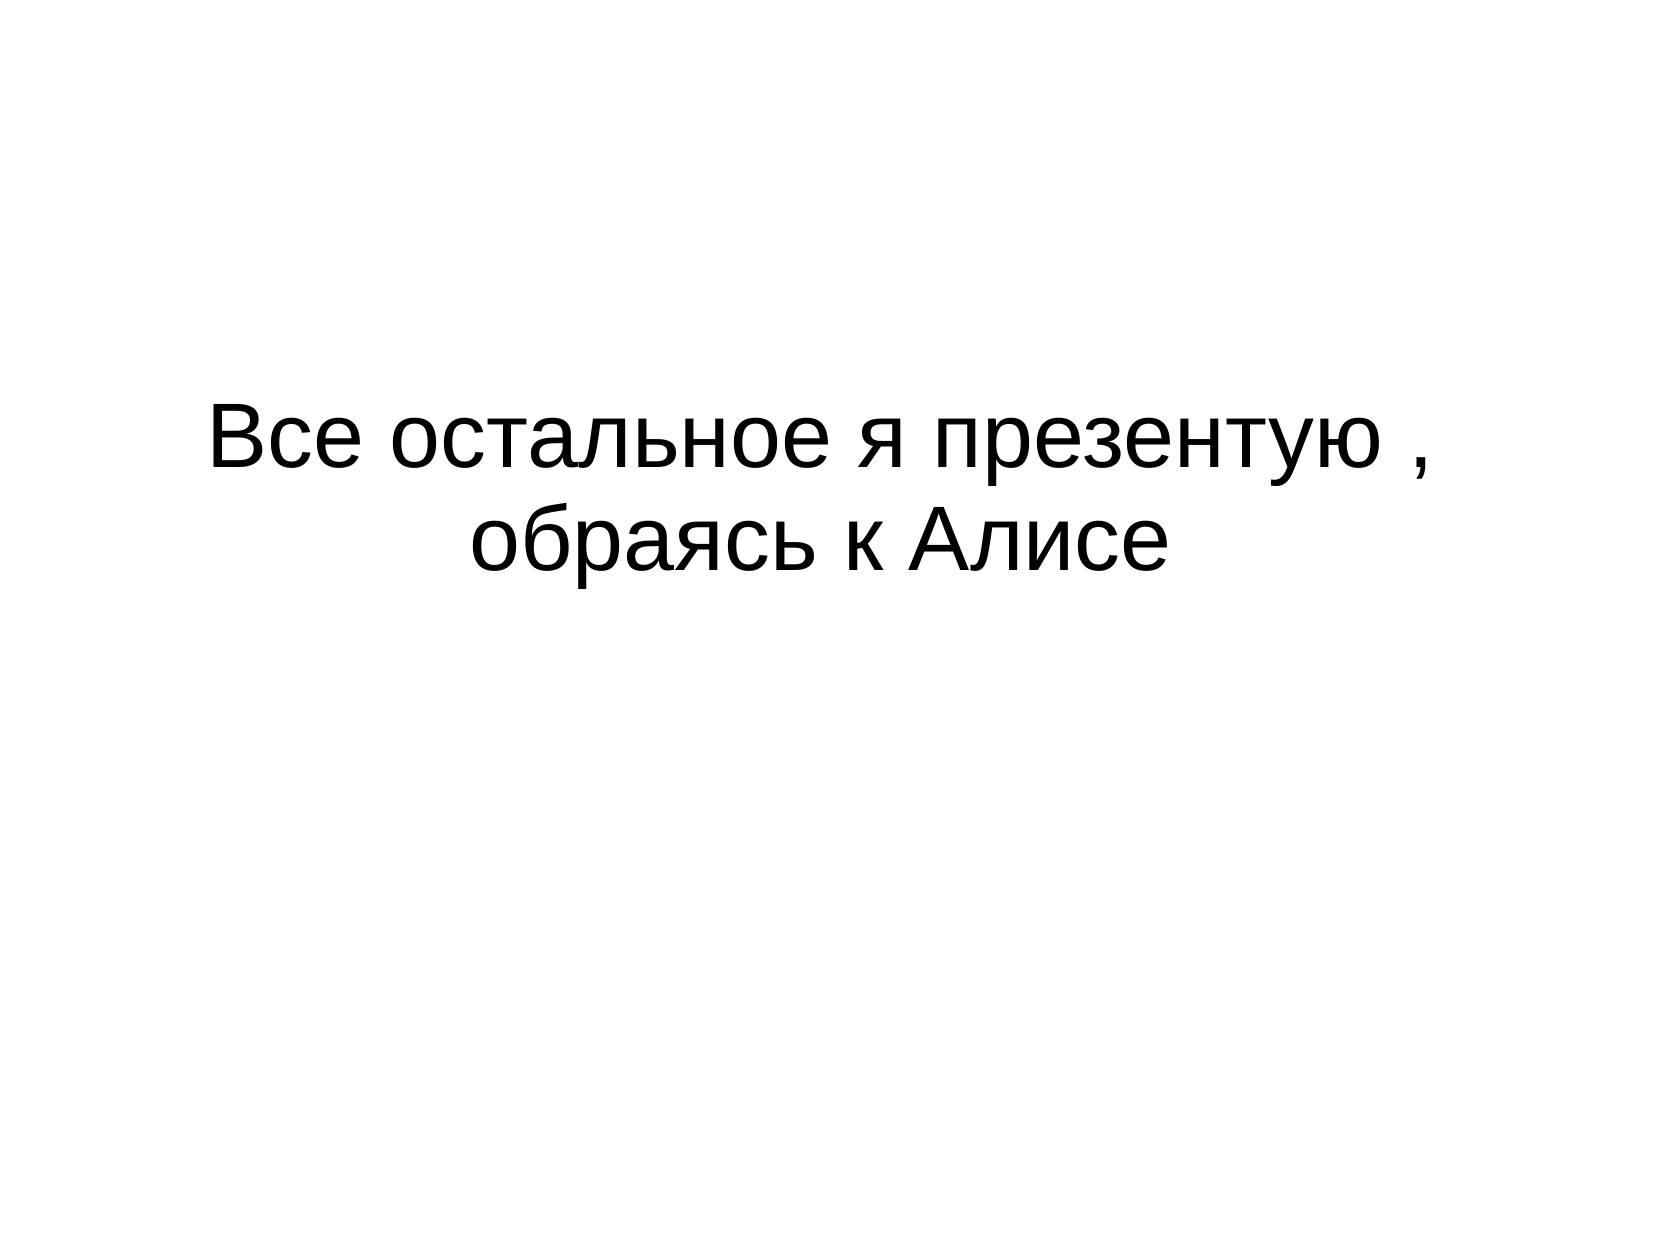

# Все остальное я презентую , обраясь к Алисе